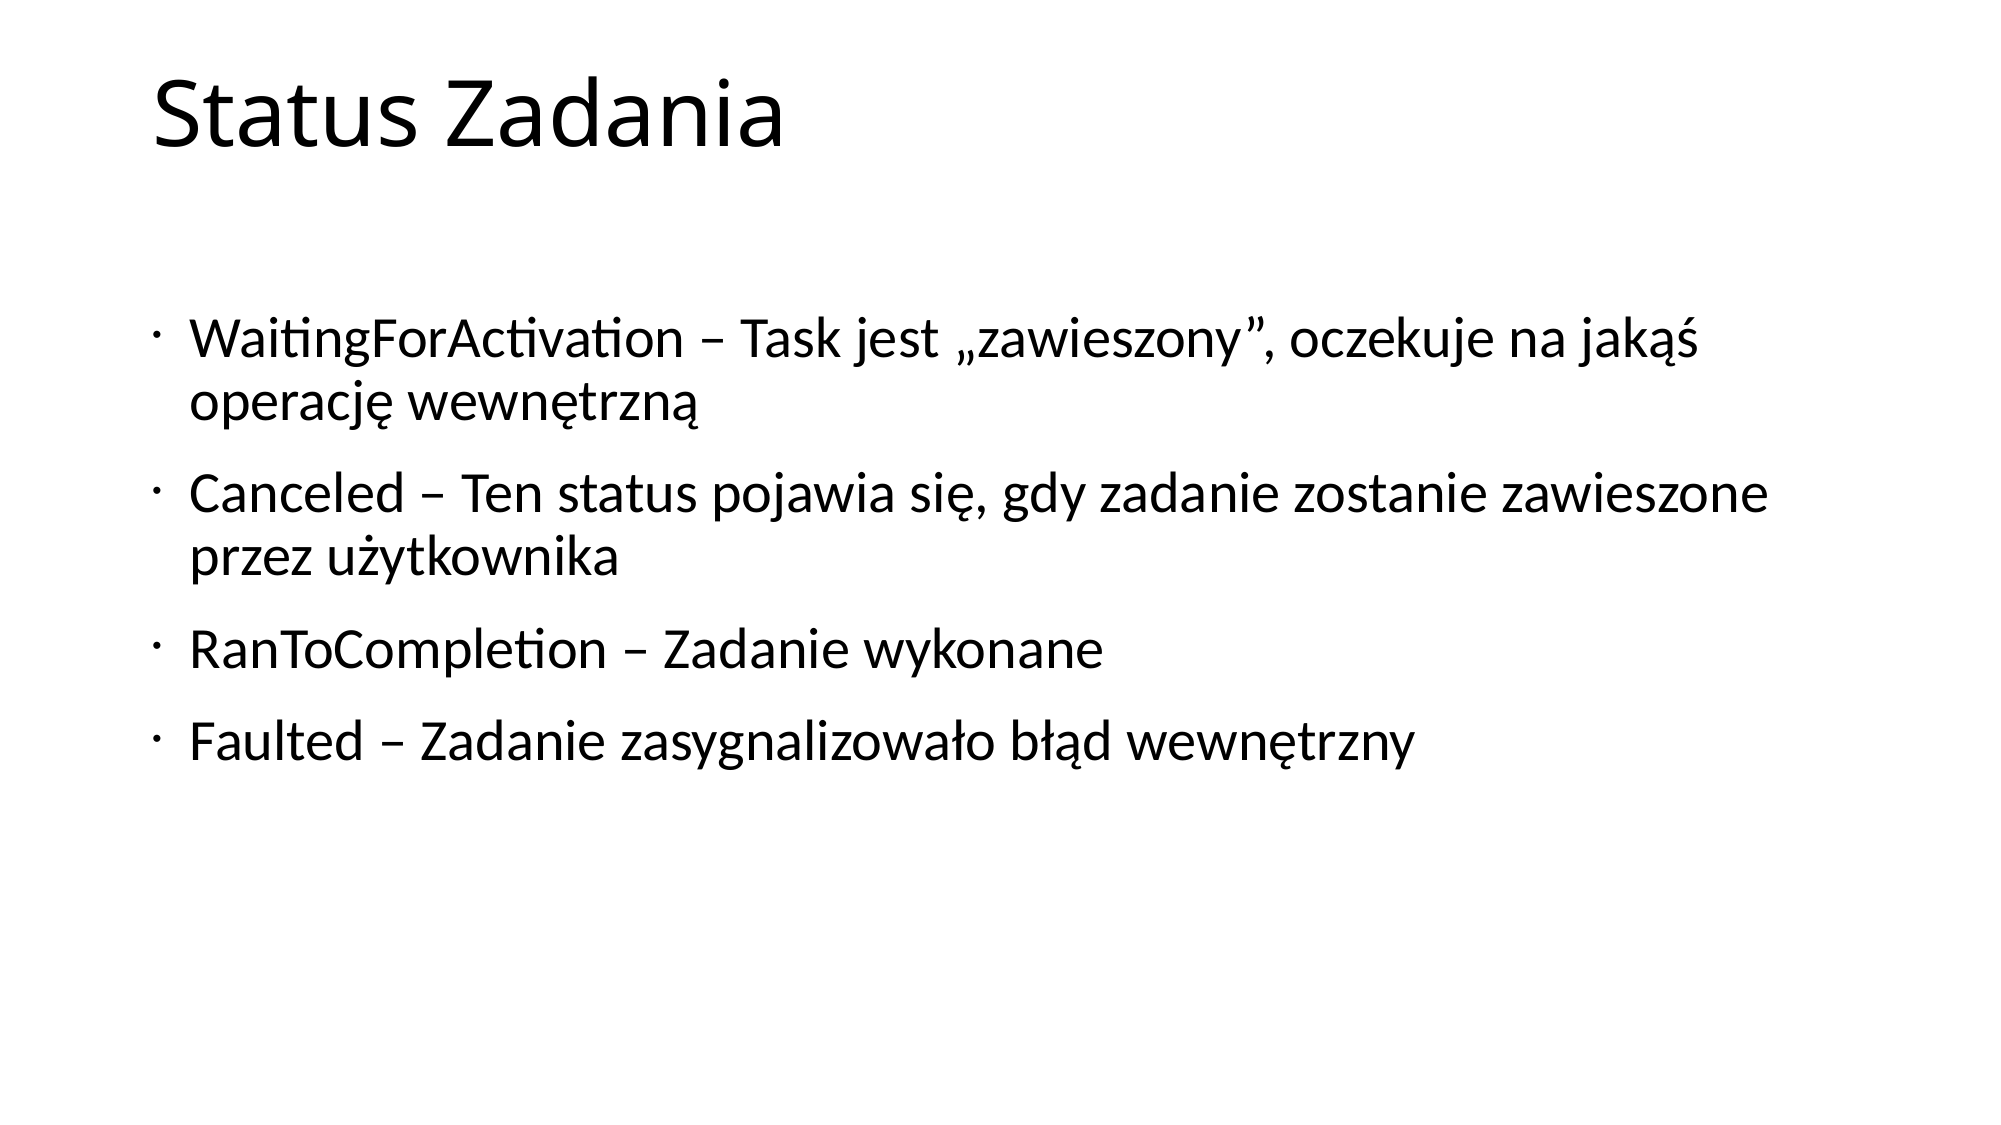

# Status Zadania
WaitingForActivation – Task jest „zawieszony”, oczekuje na jakąś operację wewnętrzną
Canceled – Ten status pojawia się, gdy zadanie zostanie zawieszone przez użytkownika
RanToCompletion – Zadanie wykonane
Faulted – Zadanie zasygnalizowało błąd wewnętrzny